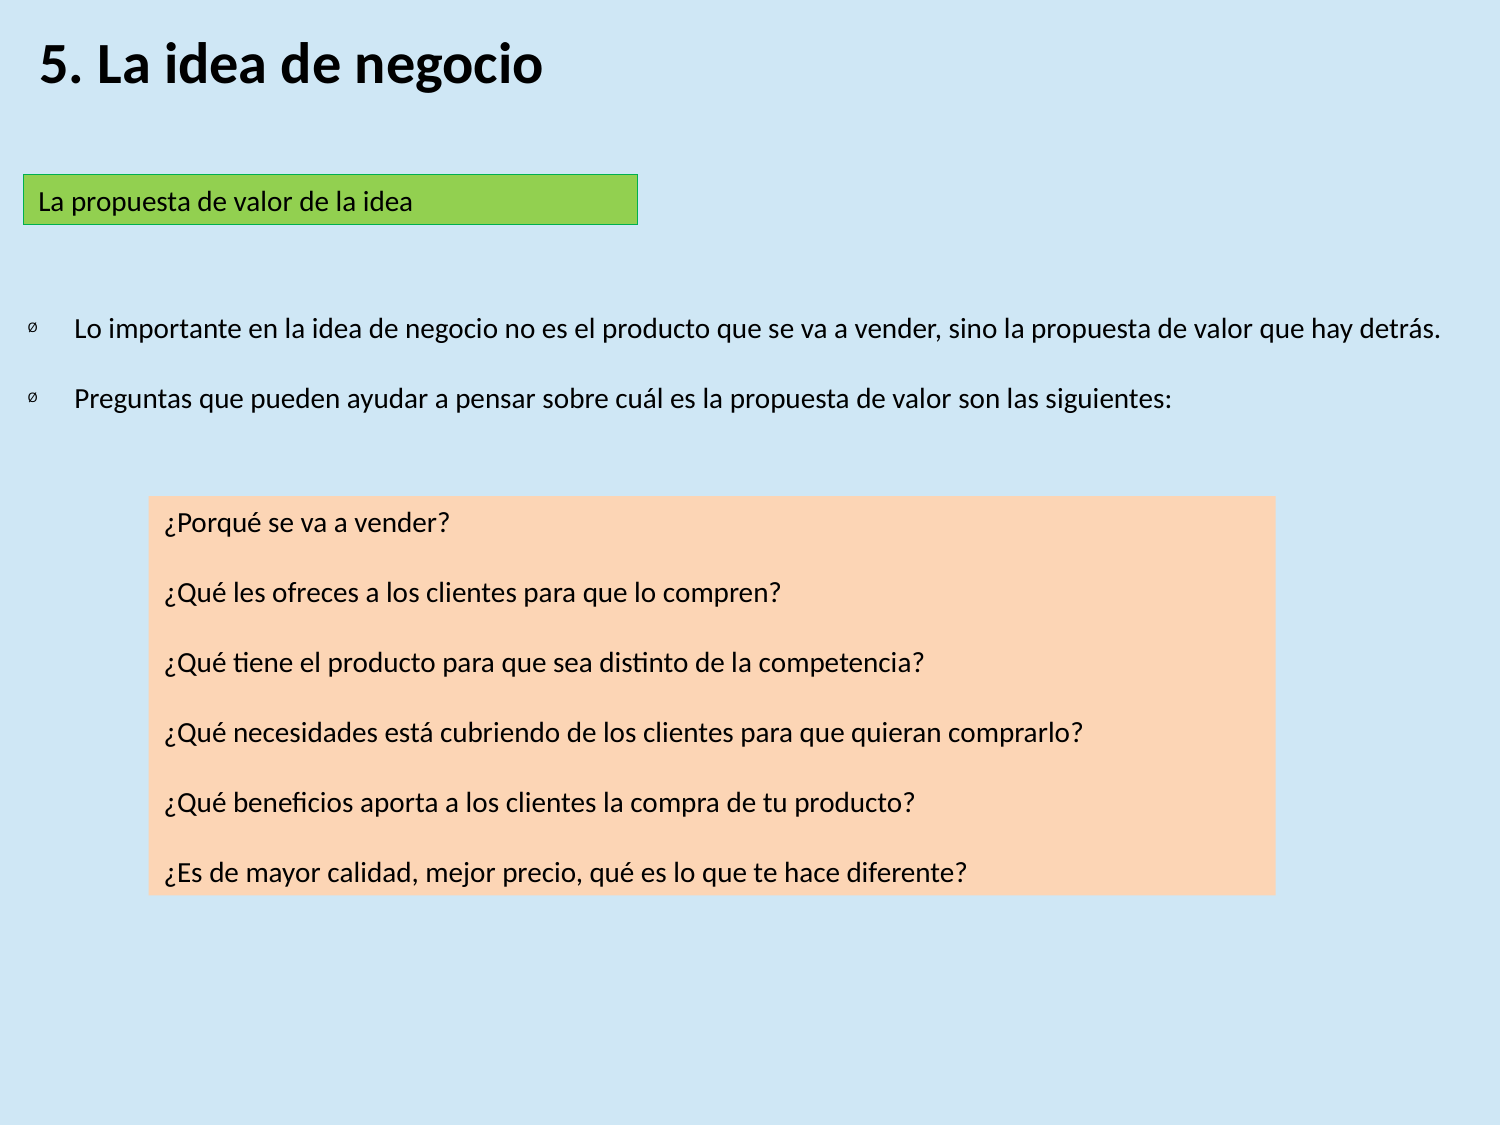

5. La idea de negocio
La propuesta de valor de la idea
Lo importante en la idea de negocio no es el producto que se va a vender, sino la propuesta de valor que hay detrás.
Preguntas que pueden ayudar a pensar sobre cuál es la propuesta de valor son las siguientes:
¿Porqué se va a vender?
¿Qué les ofreces a los clientes para que lo compren?
¿Qué tiene el producto para que sea distinto de la competencia?
¿Qué necesidades está cubriendo de los clientes para que quieran comprarlo?
¿Qué beneficios aporta a los clientes la compra de tu producto?
¿Es de mayor calidad, mejor precio, qué es lo que te hace diferente?